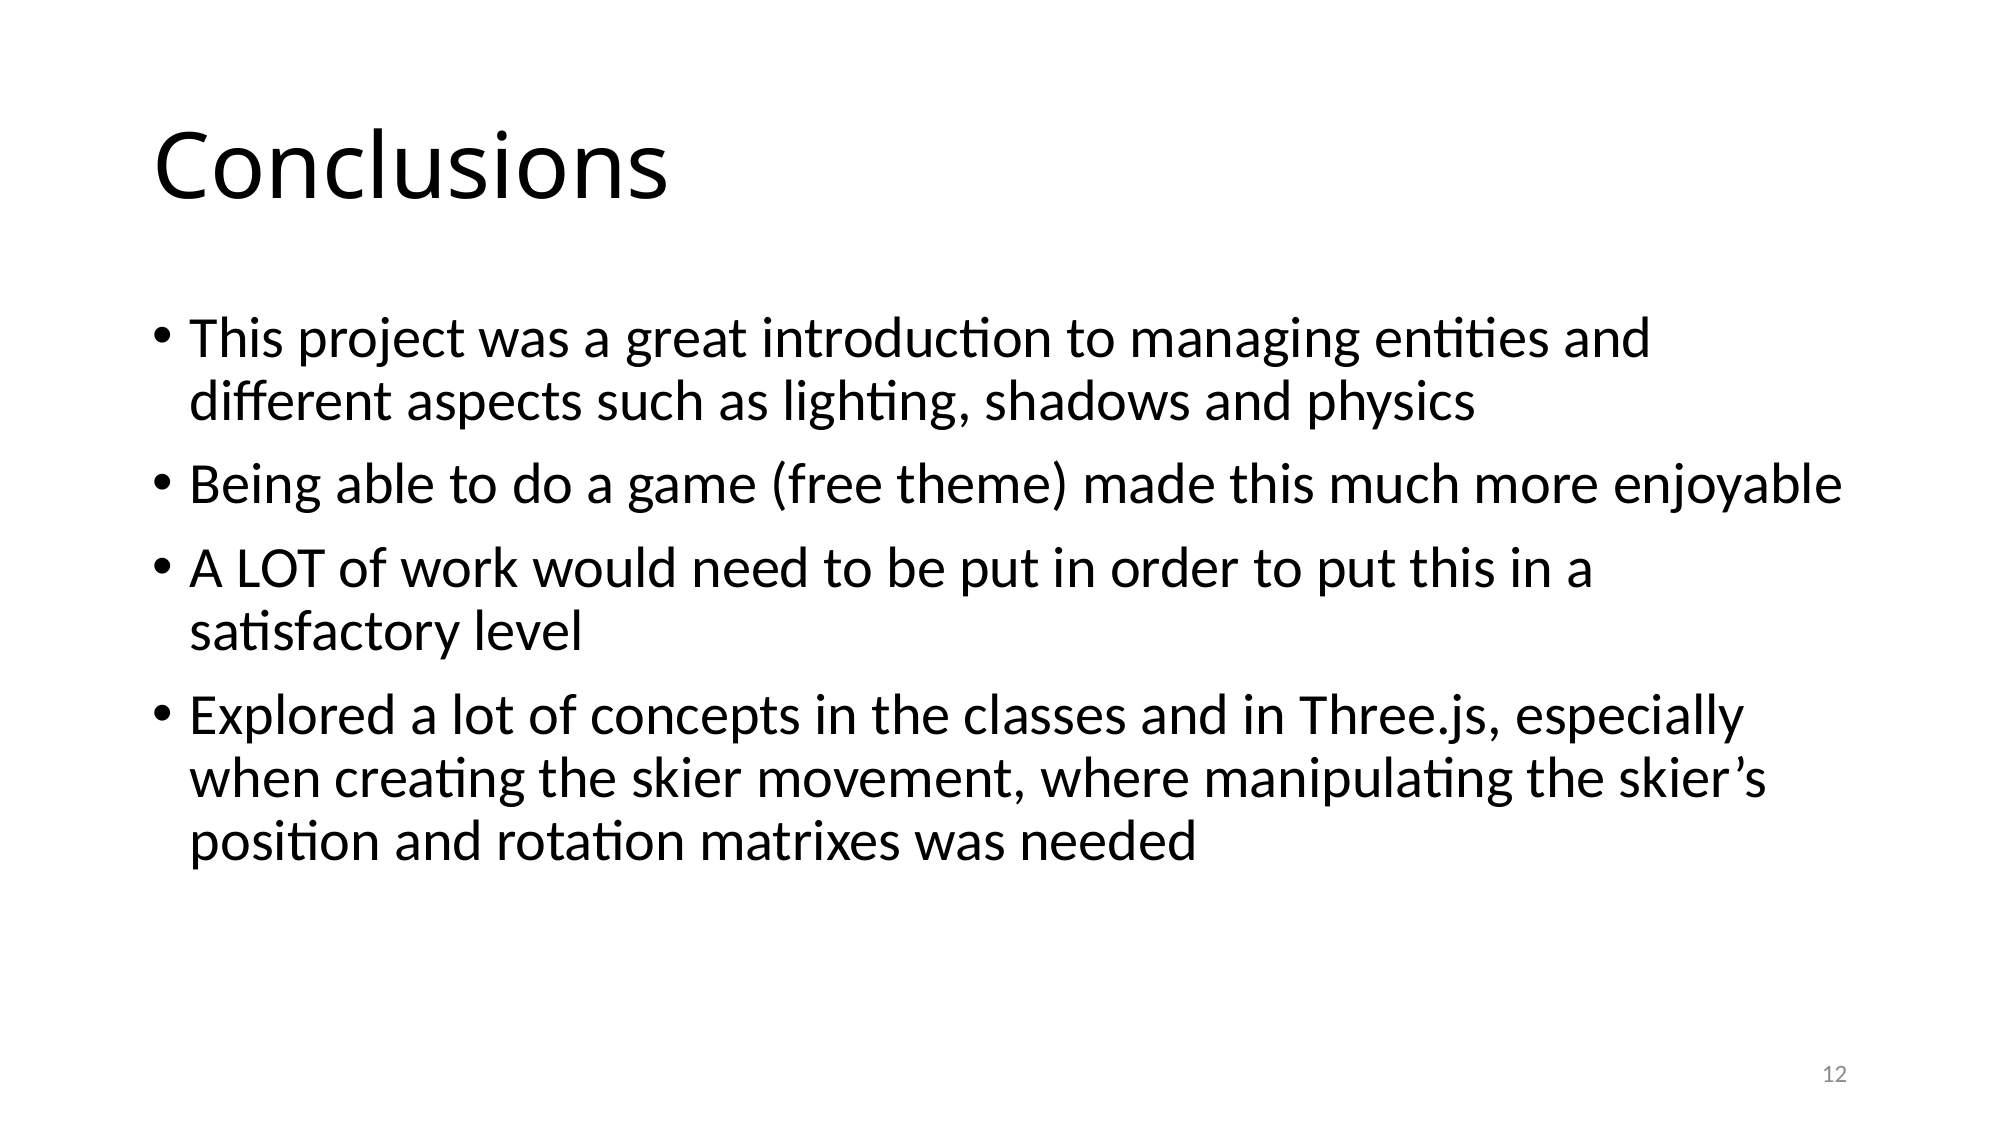

# Conclusions
This project was a great introduction to managing entities and different aspects such as lighting, shadows and physics
Being able to do a game (free theme) made this much more enjoyable
A LOT of work would need to be put in order to put this in a satisfactory level
Explored a lot of concepts in the classes and in Three.js, especially when creating the skier movement, where manipulating the skier’s position and rotation matrixes was needed
12